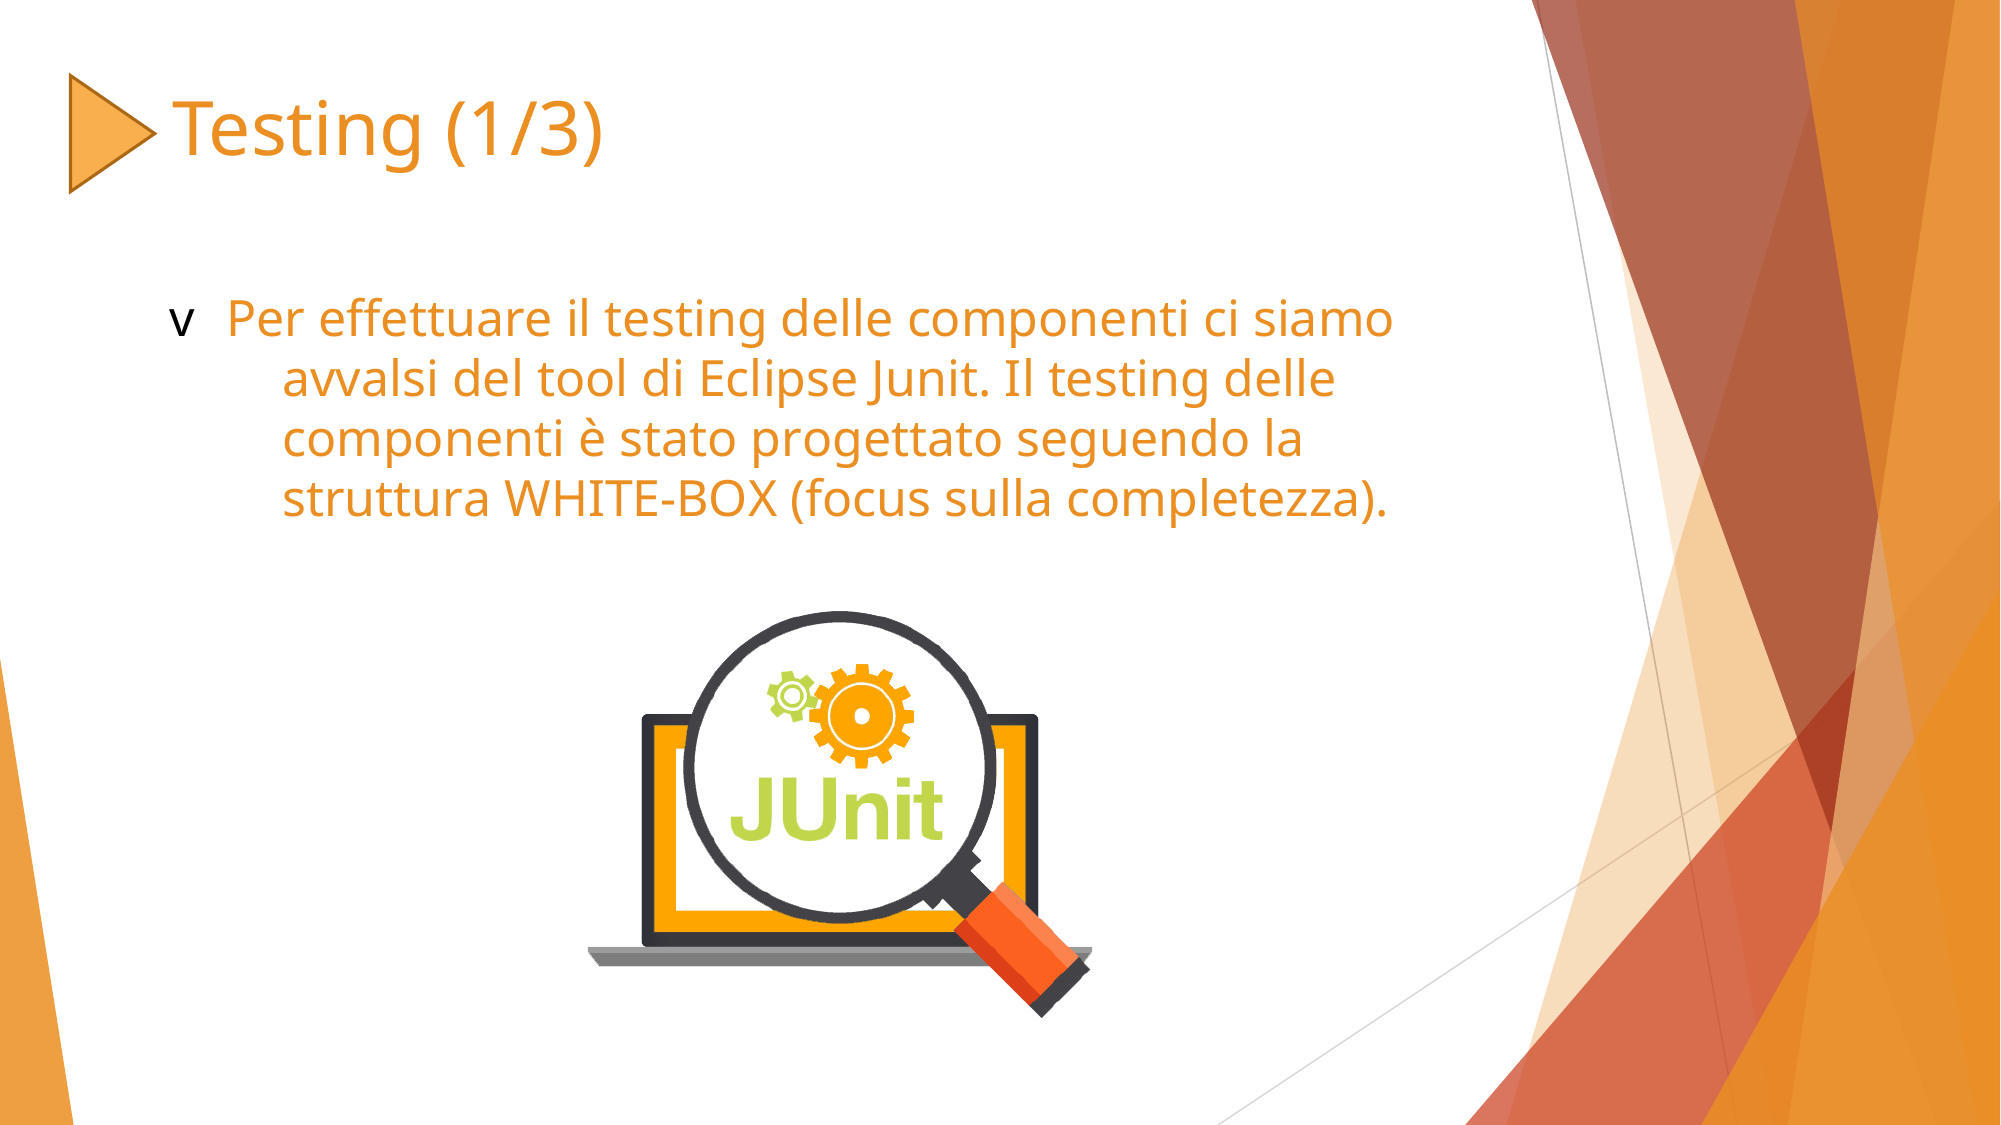

Testing (1/3)
Per effettuare il testing delle componenti ci siamo avvalsi del tool di Eclipse Junit. Il testing delle componenti è stato progettato seguendo la struttura WHITE-BOX (focus sulla completezza).